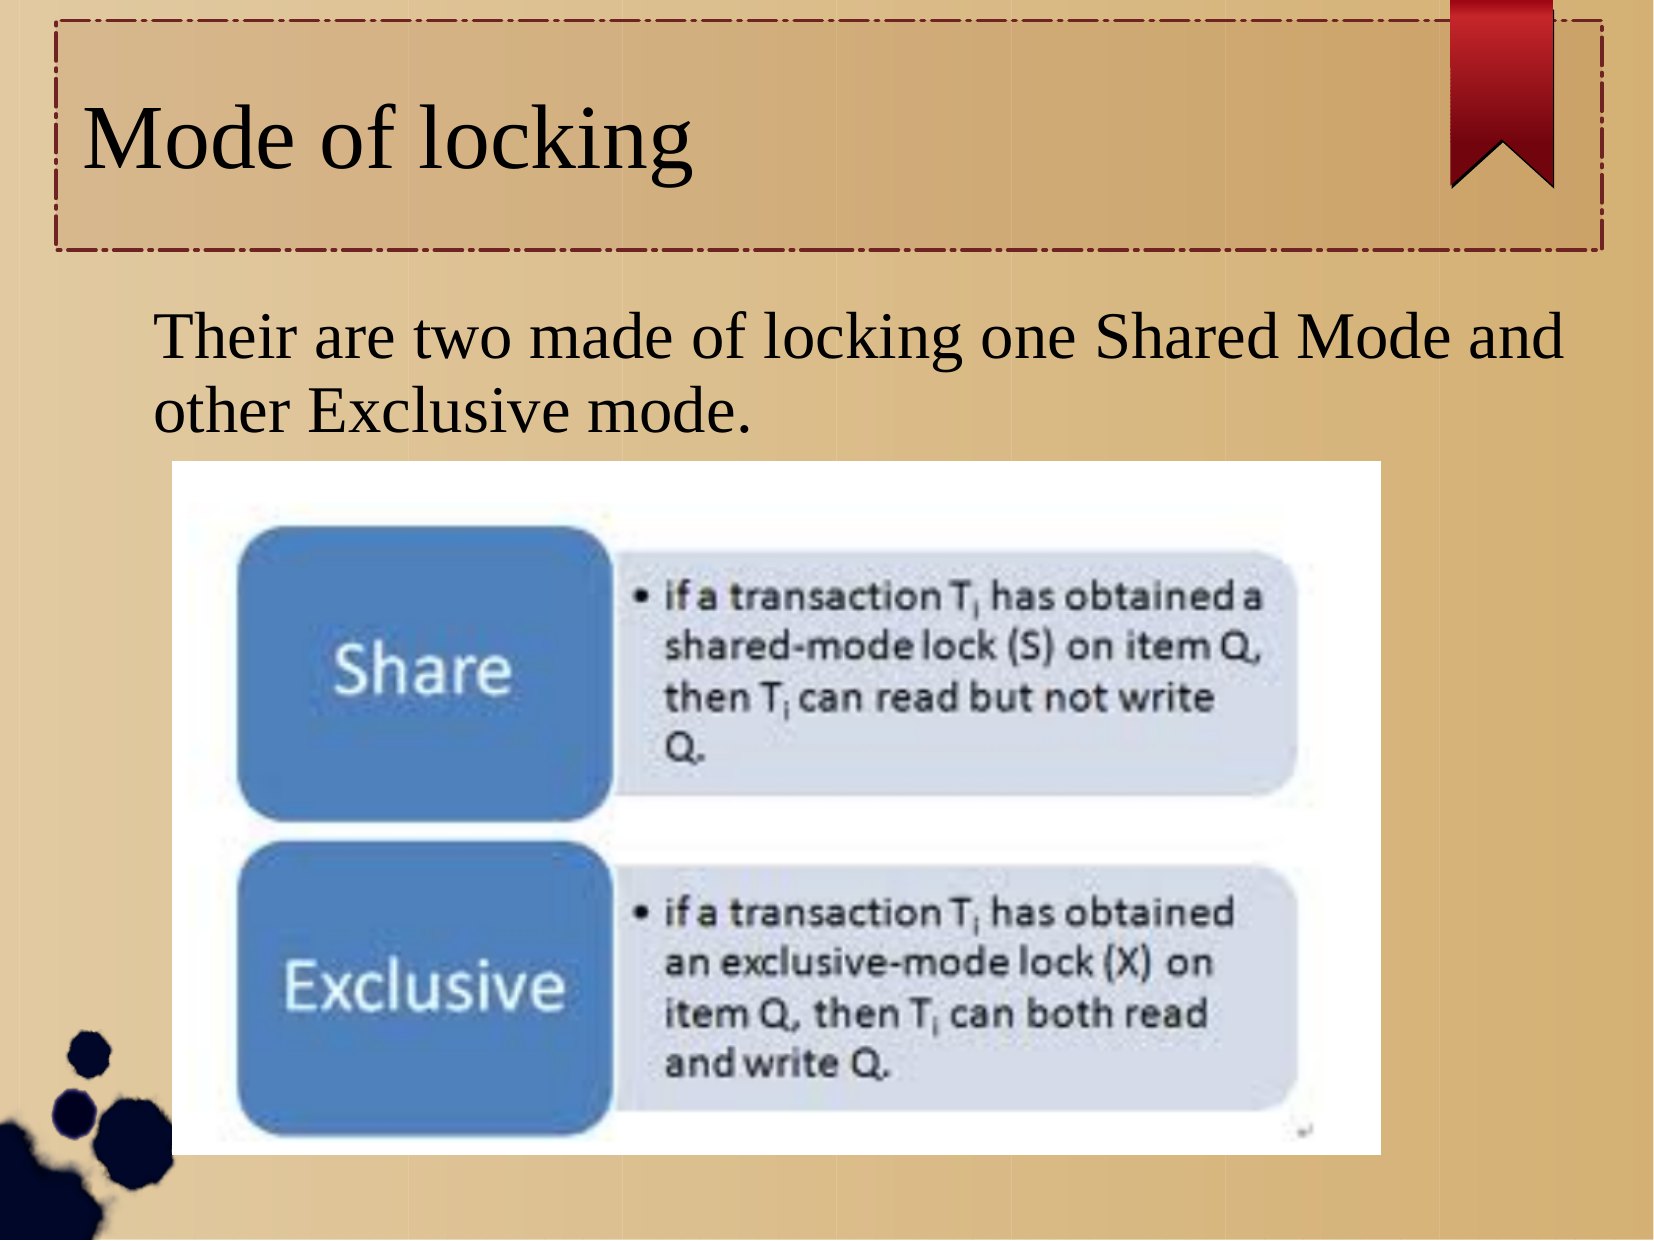

# Mode of locking
Their are two made of locking one Shared Mode and other Exclusive mode.